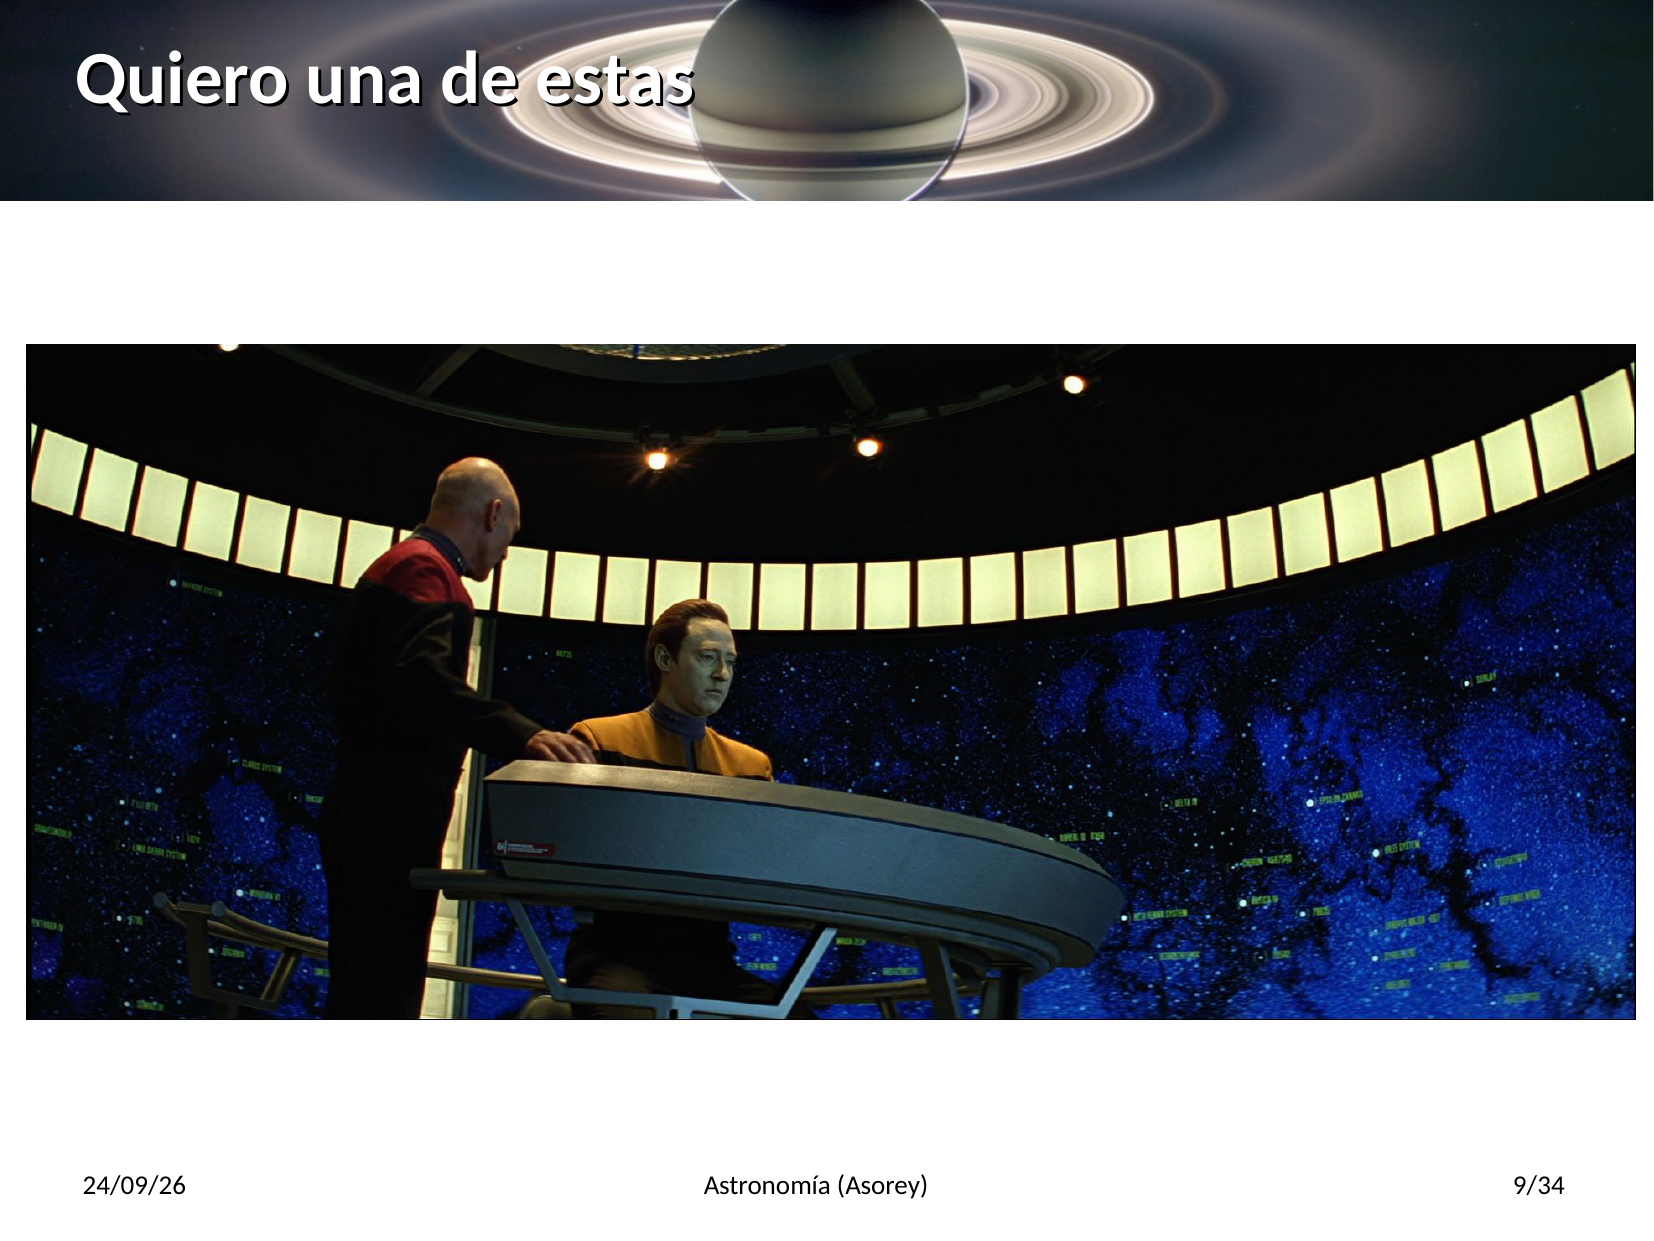

# Quiero una de estas
Astronomía (Asorey)
9